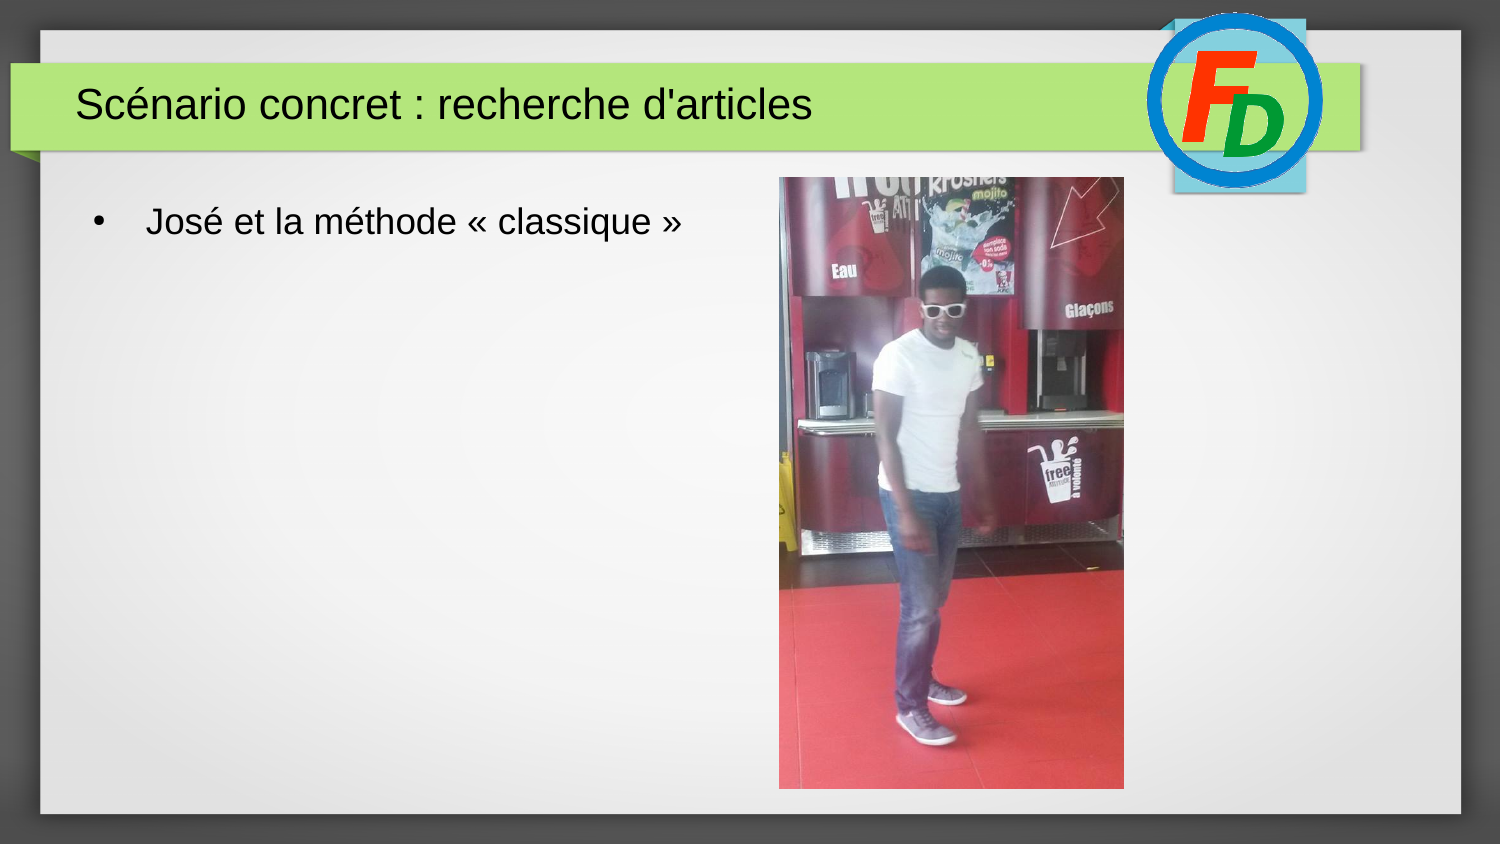

# Scénario concret : recherche d'articles
José et la méthode « classique »